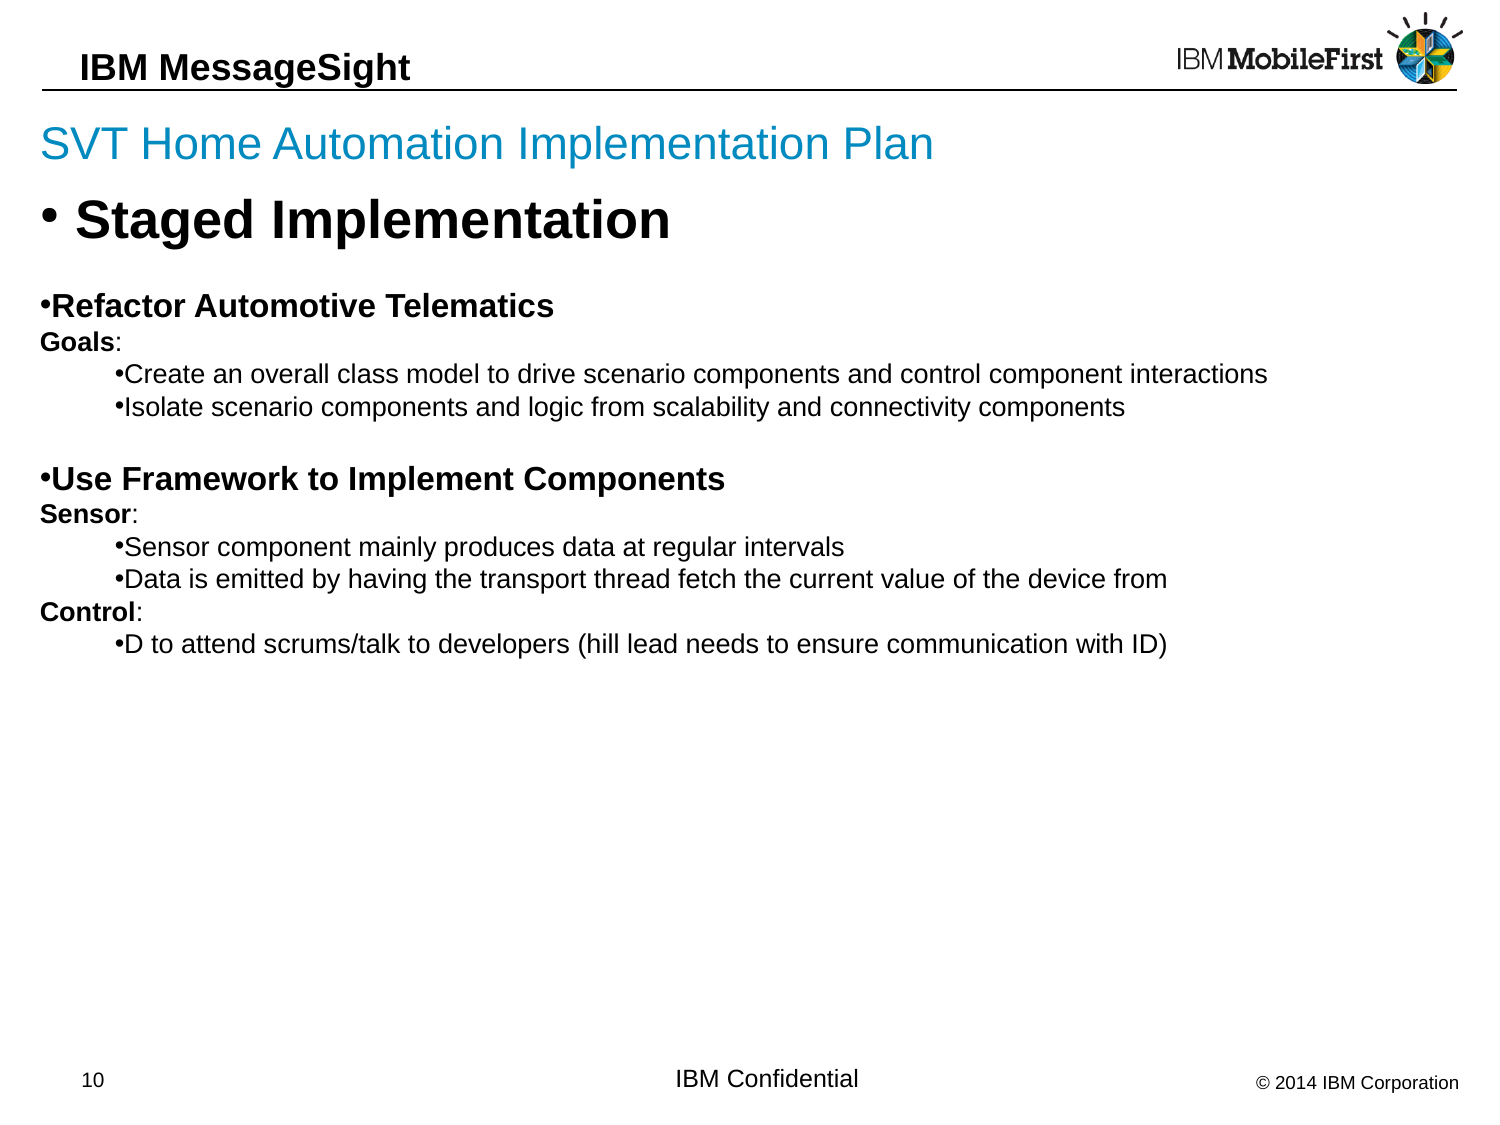

SVT Home Automation Implementation Plan
Staged Implementation
Refactor Automotive Telematics
Goals:
Create an overall class model to drive scenario components and control component interactions
Isolate scenario components and logic from scalability and connectivity components
Use Framework to Implement Components
Sensor:
Sensor component mainly produces data at regular intervals
Data is emitted by having the transport thread fetch the current value of the device from
Control:
D to attend scrums/talk to developers (hill lead needs to ensure communication with ID)